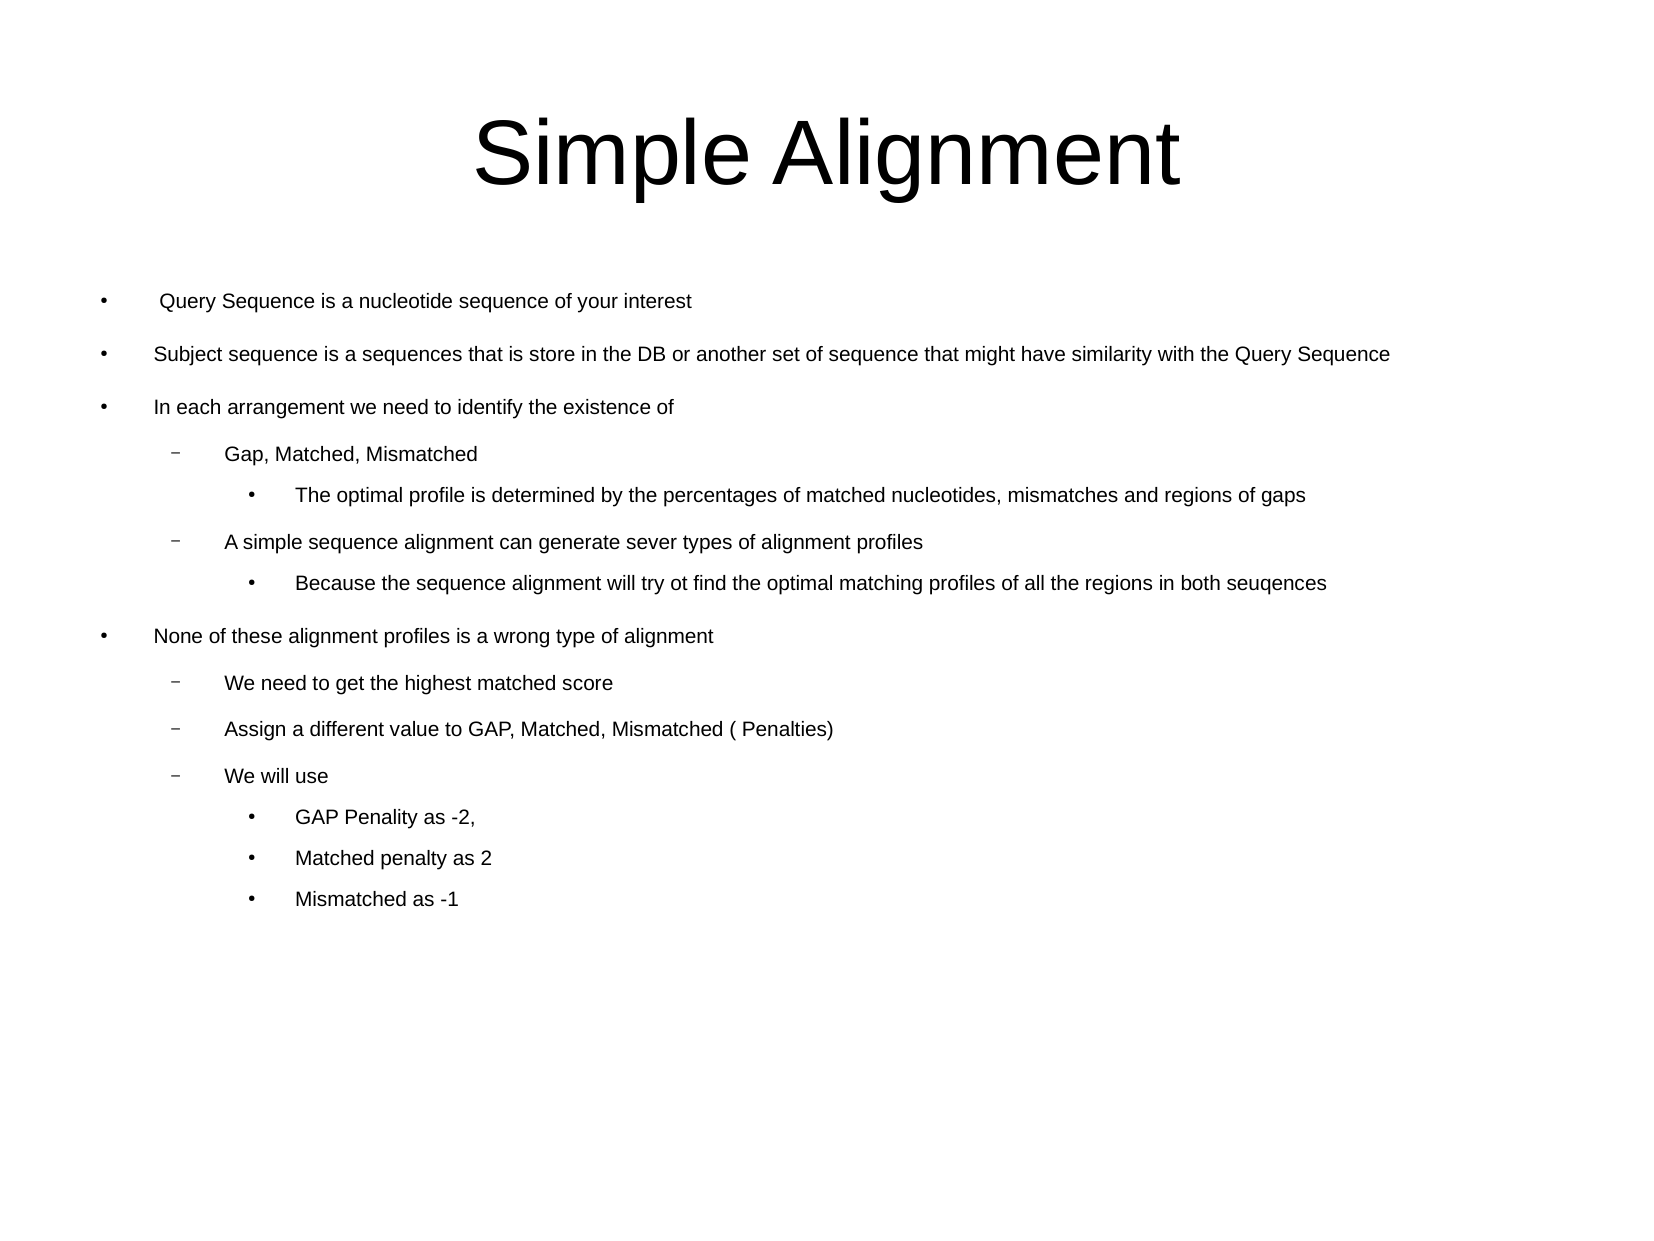

# Simple Alignment
 Query Sequence is a nucleotide sequence of your interest
Subject sequence is a sequences that is store in the DB or another set of sequence that might have similarity with the Query Sequence
In each arrangement we need to identify the existence of
Gap, Matched, Mismatched
The optimal profile is determined by the percentages of matched nucleotides, mismatches and regions of gaps
A simple sequence alignment can generate sever types of alignment profiles
Because the sequence alignment will try ot find the optimal matching profiles of all the regions in both seuqences
None of these alignment profiles is a wrong type of alignment
We need to get the highest matched score
Assign a different value to GAP, Matched, Mismatched ( Penalties)
We will use
GAP Penality as -2,
Matched penalty as 2
Mismatched as -1